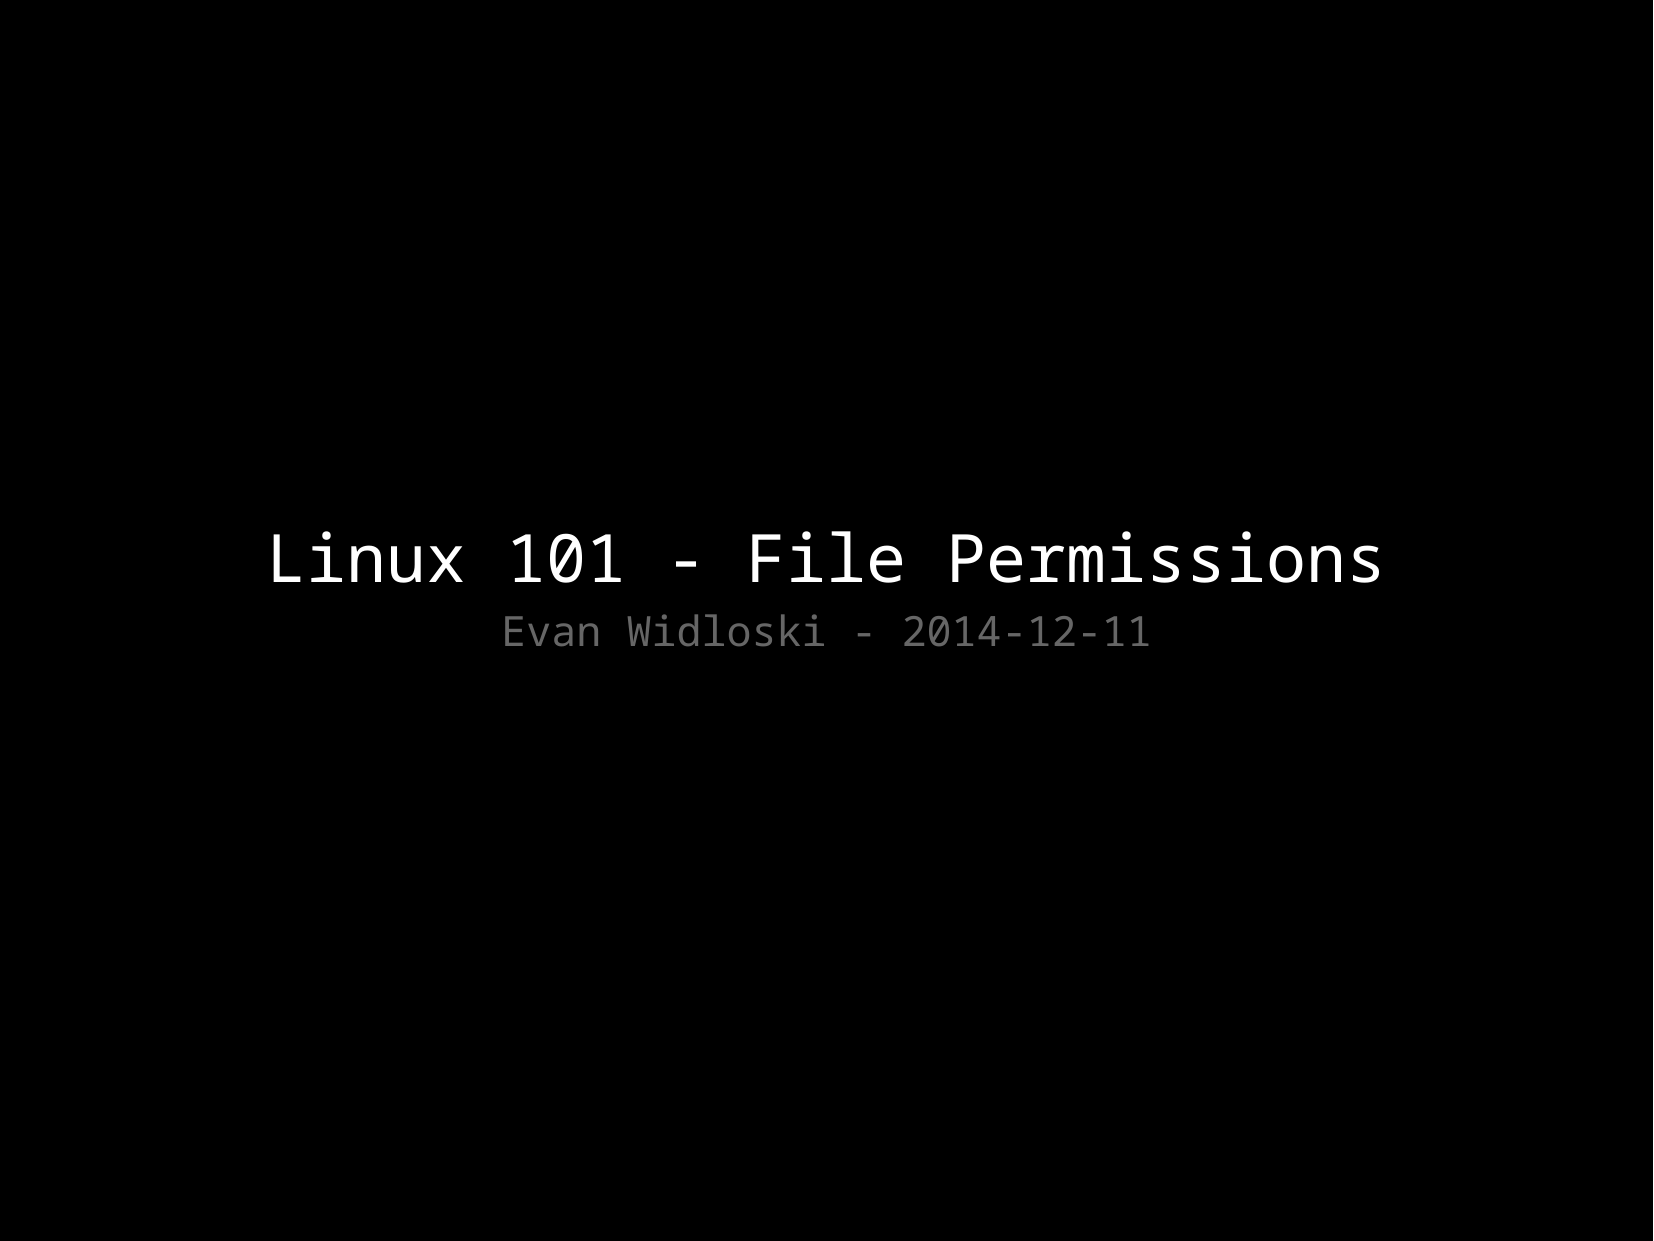

# Linux 101 - File Permissions
Evan Widloski - 2014-12-11